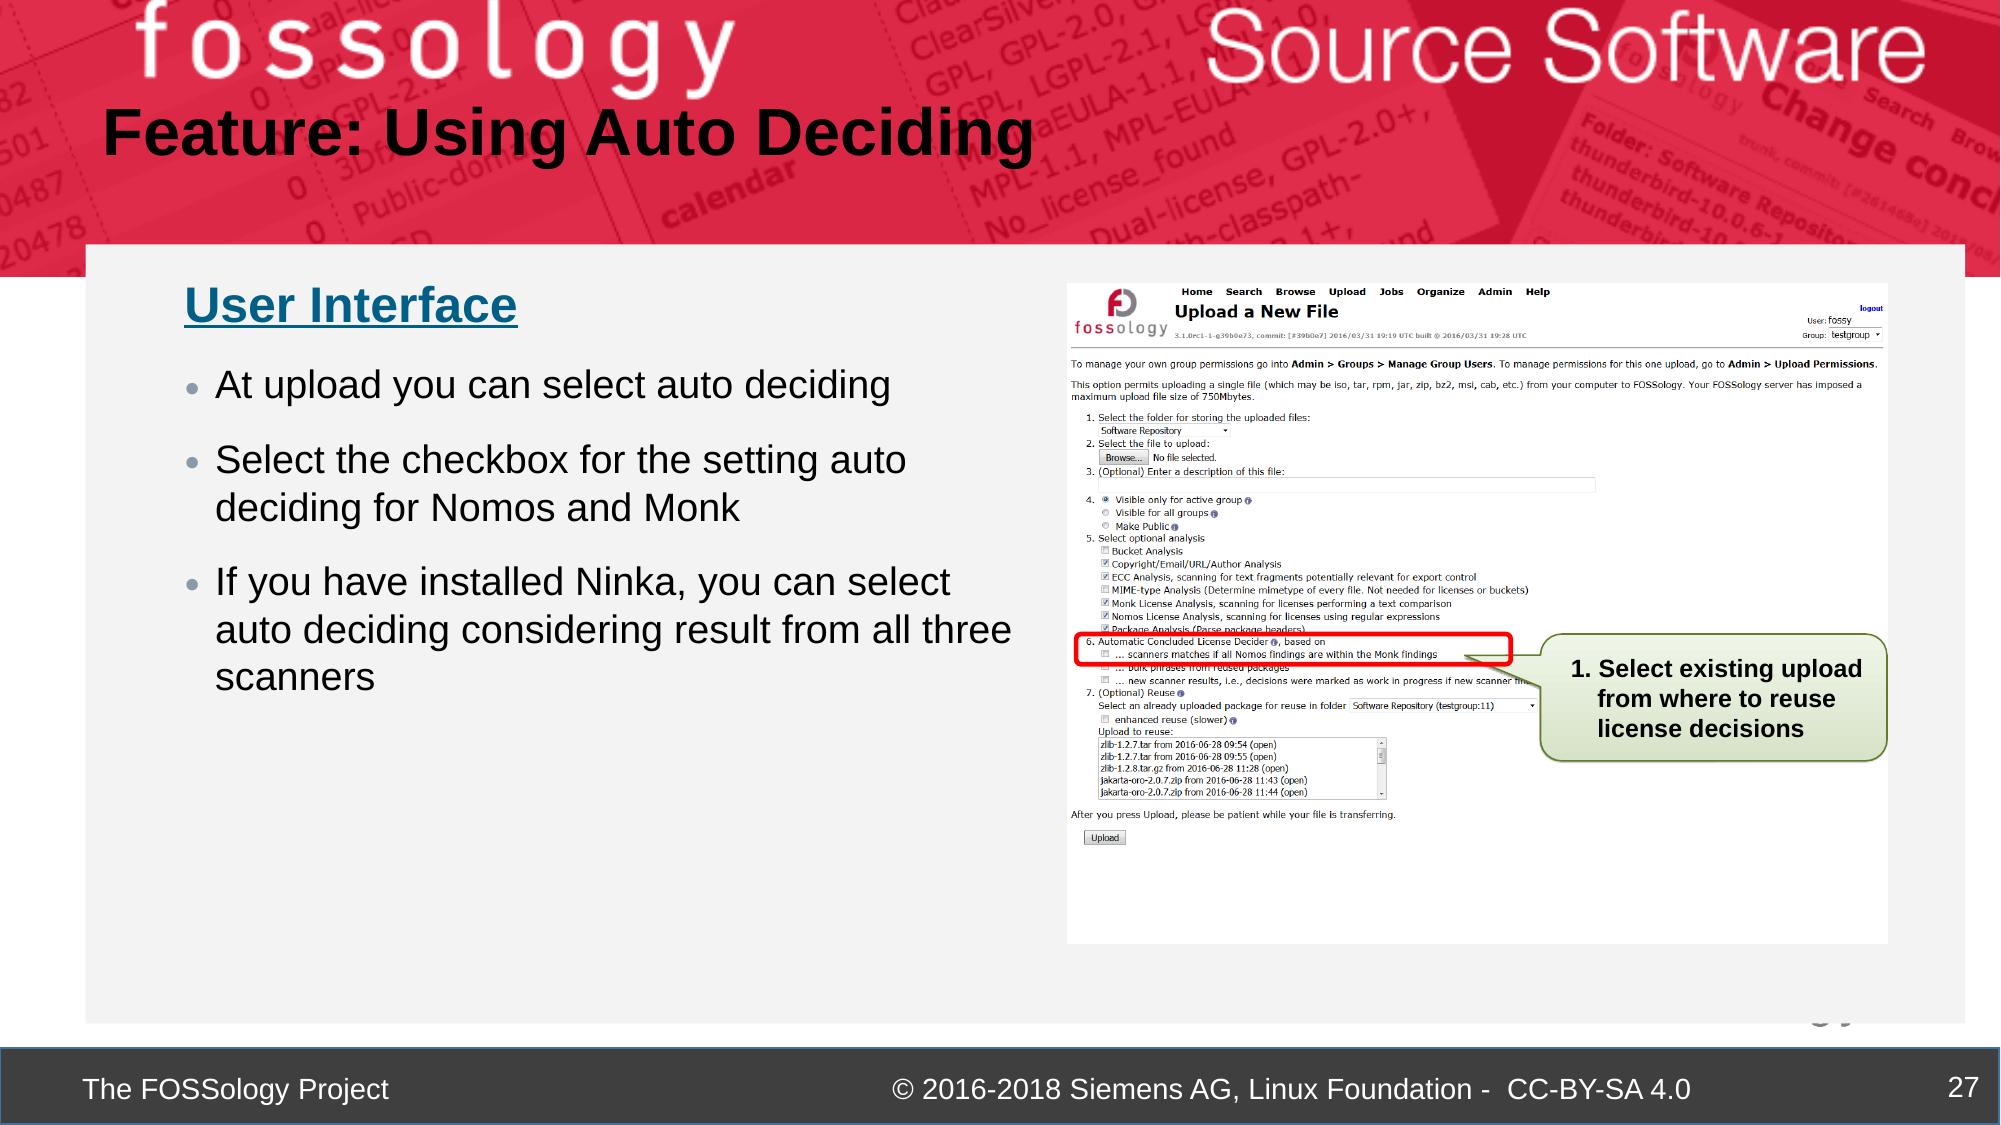

Feature: Using Auto Deciding
User Interface
At upload you can select auto deciding
Select the checkbox for the setting auto deciding for Nomos and Monk
If you have installed Ninka, you can select auto deciding considering result from all three scanners
1. Select existing upload from where to reuse license decisions